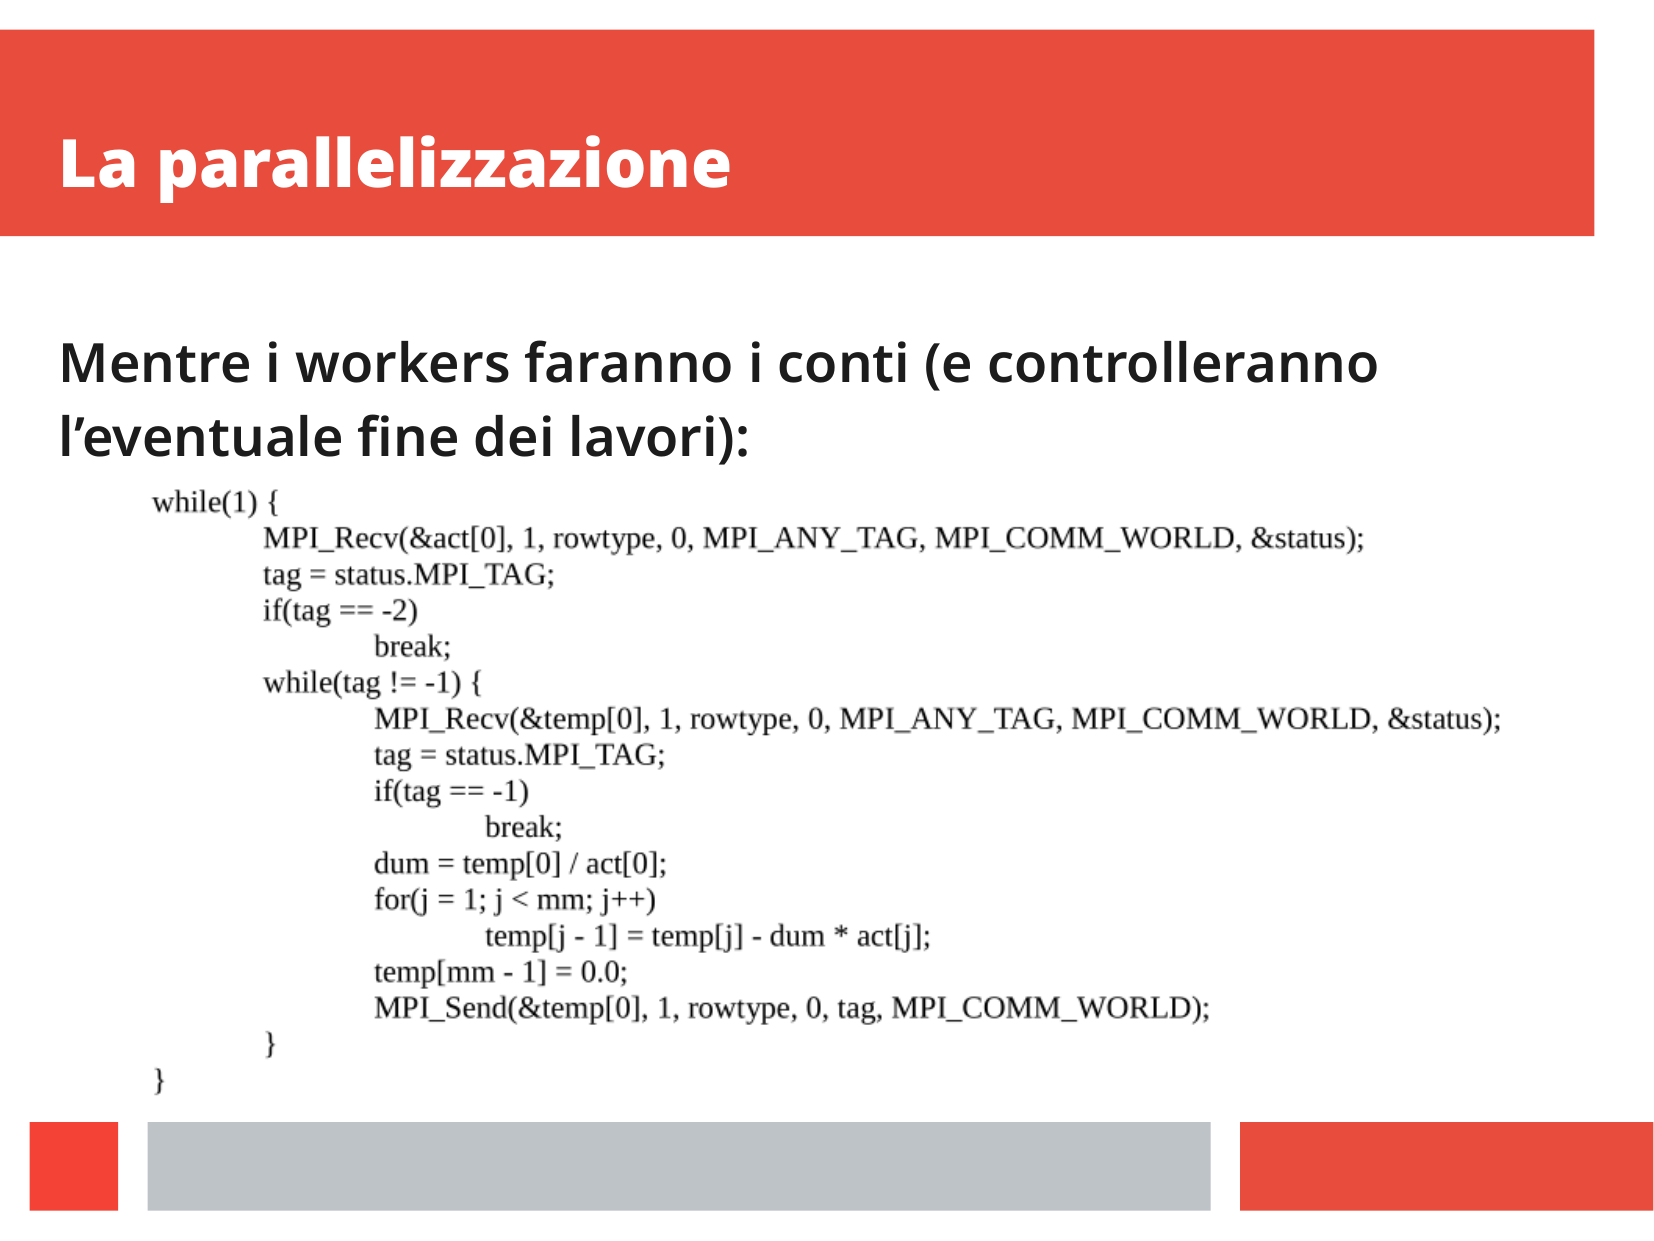

# La parallelizzazione
Mentre i workers faranno i conti (e controlleranno l’eventuale fine dei lavori):